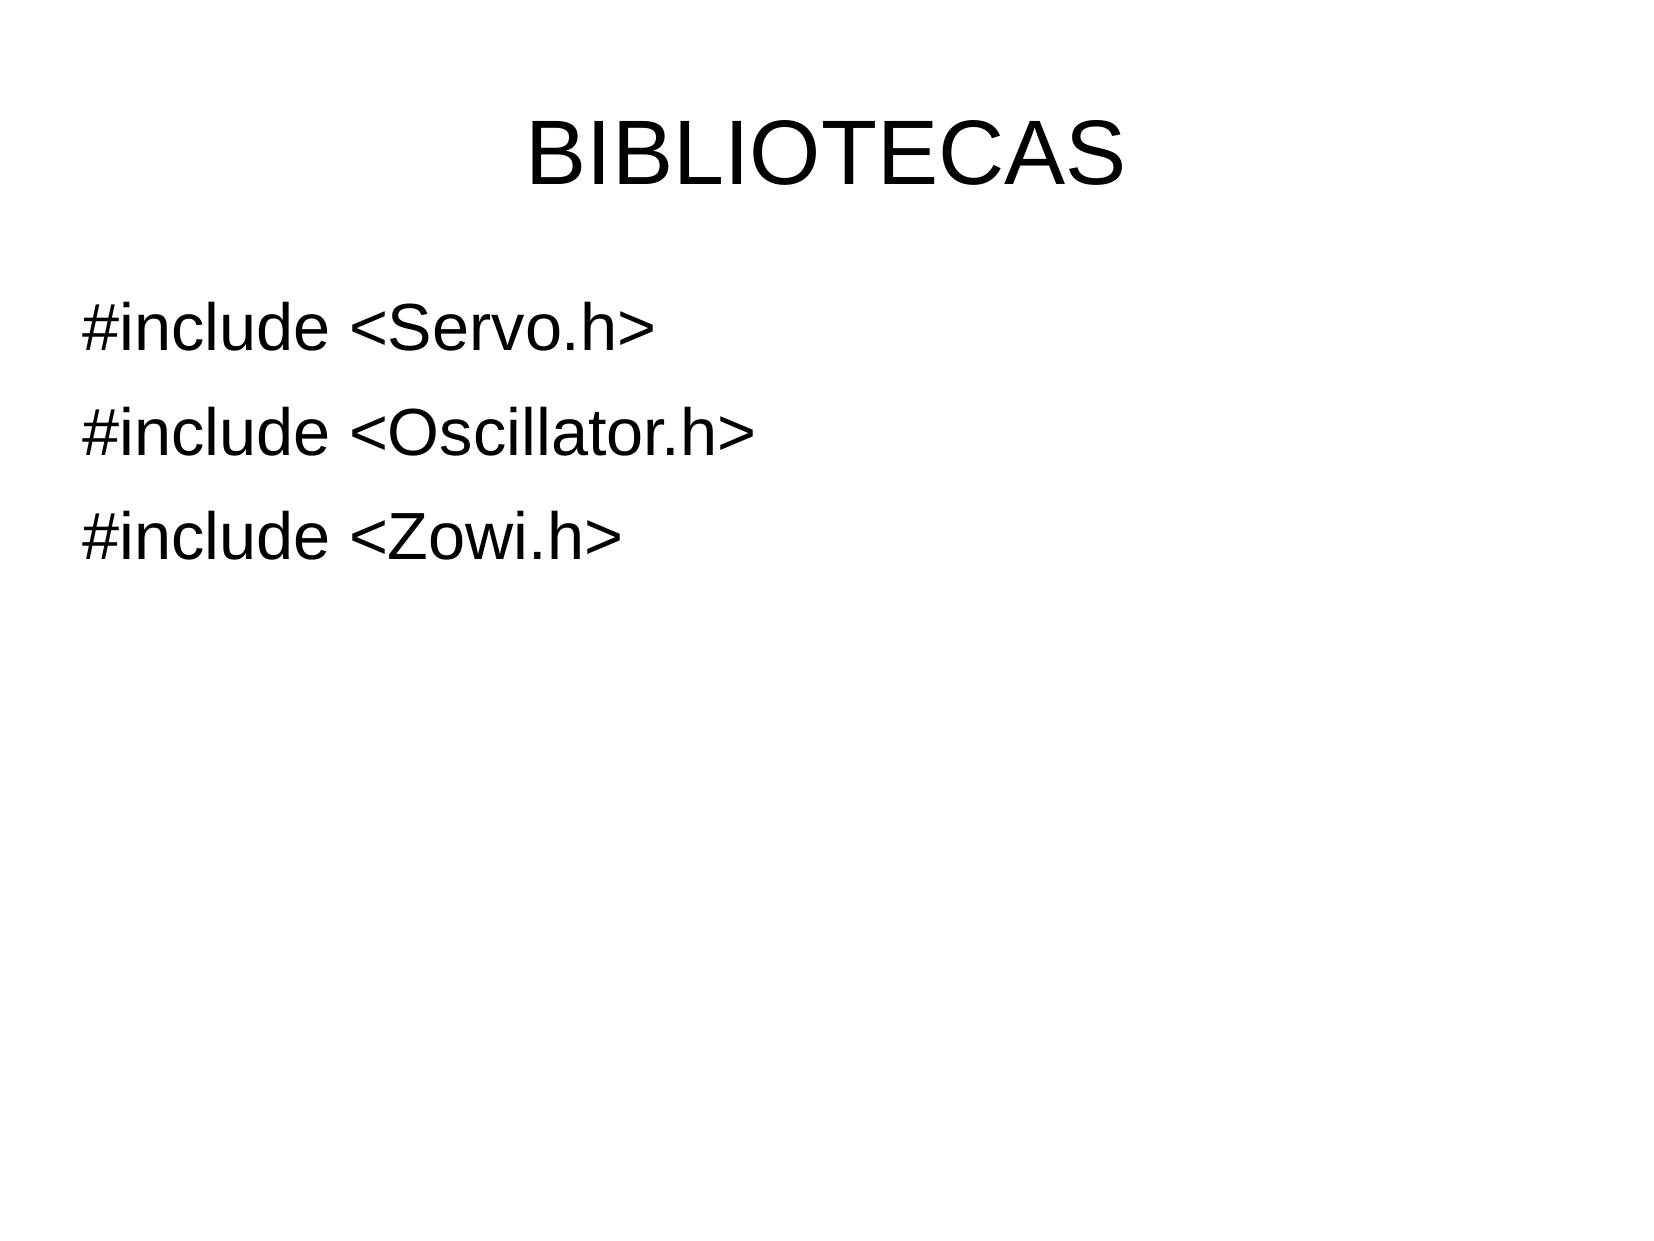

# BIBLIOTECAS
#include <Servo.h>
#include <Oscillator.h>
#include <Zowi.h>